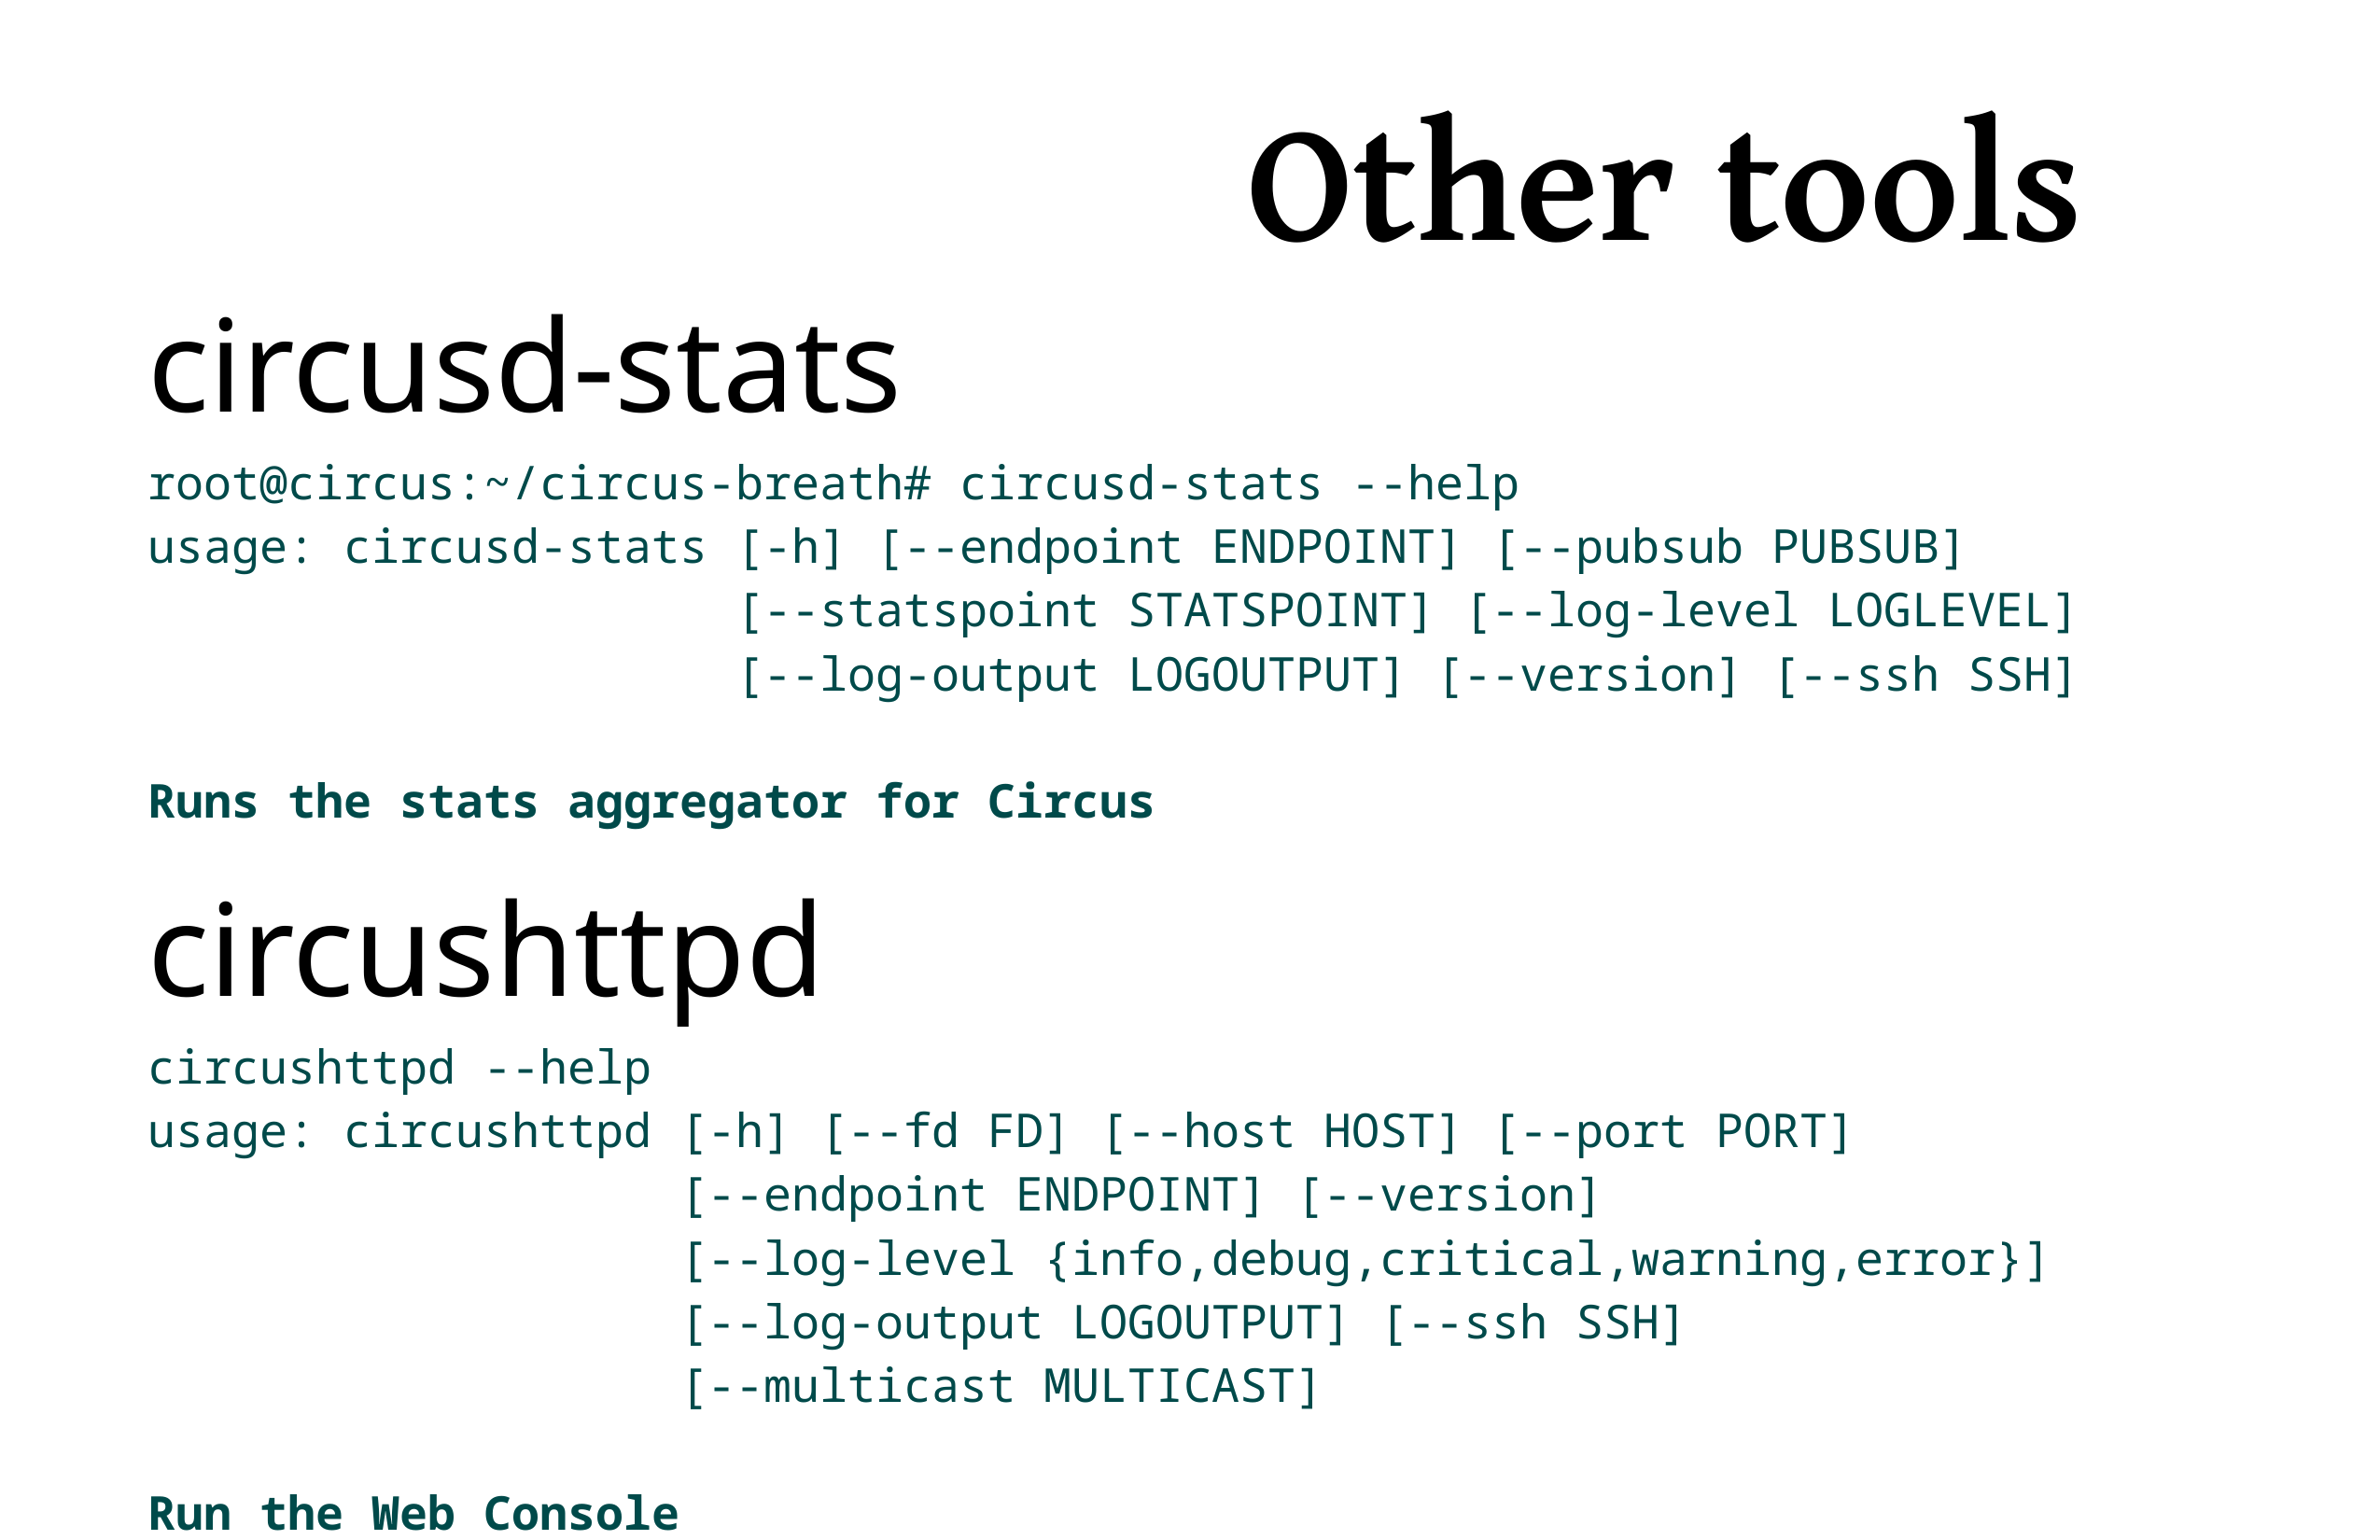

Other tools
circusd-stats
root@circus:~/circus-breath# circusd-stats --help
usage: circusd-stats [-h] [--endpoint ENDPOINT] [--pubsub PUBSUB]
 [--statspoint STATSPOINT] [--log-level LOGLEVEL]
 [--log-output LOGOUTPUT] [--version] [--ssh SSH]
Runs the stats aggregator for Circus
circushttpd
circushttpd --help
usage: circushttpd [-h] [--fd FD] [--host HOST] [--port PORT]
 [--endpoint ENDPOINT] [--version]
 [--log-level {info,debug,critical,warning,error}]
 [--log-output LOGOUTPUT] [--ssh SSH]
 [--multicast MULTICAST]
Run the Web Console